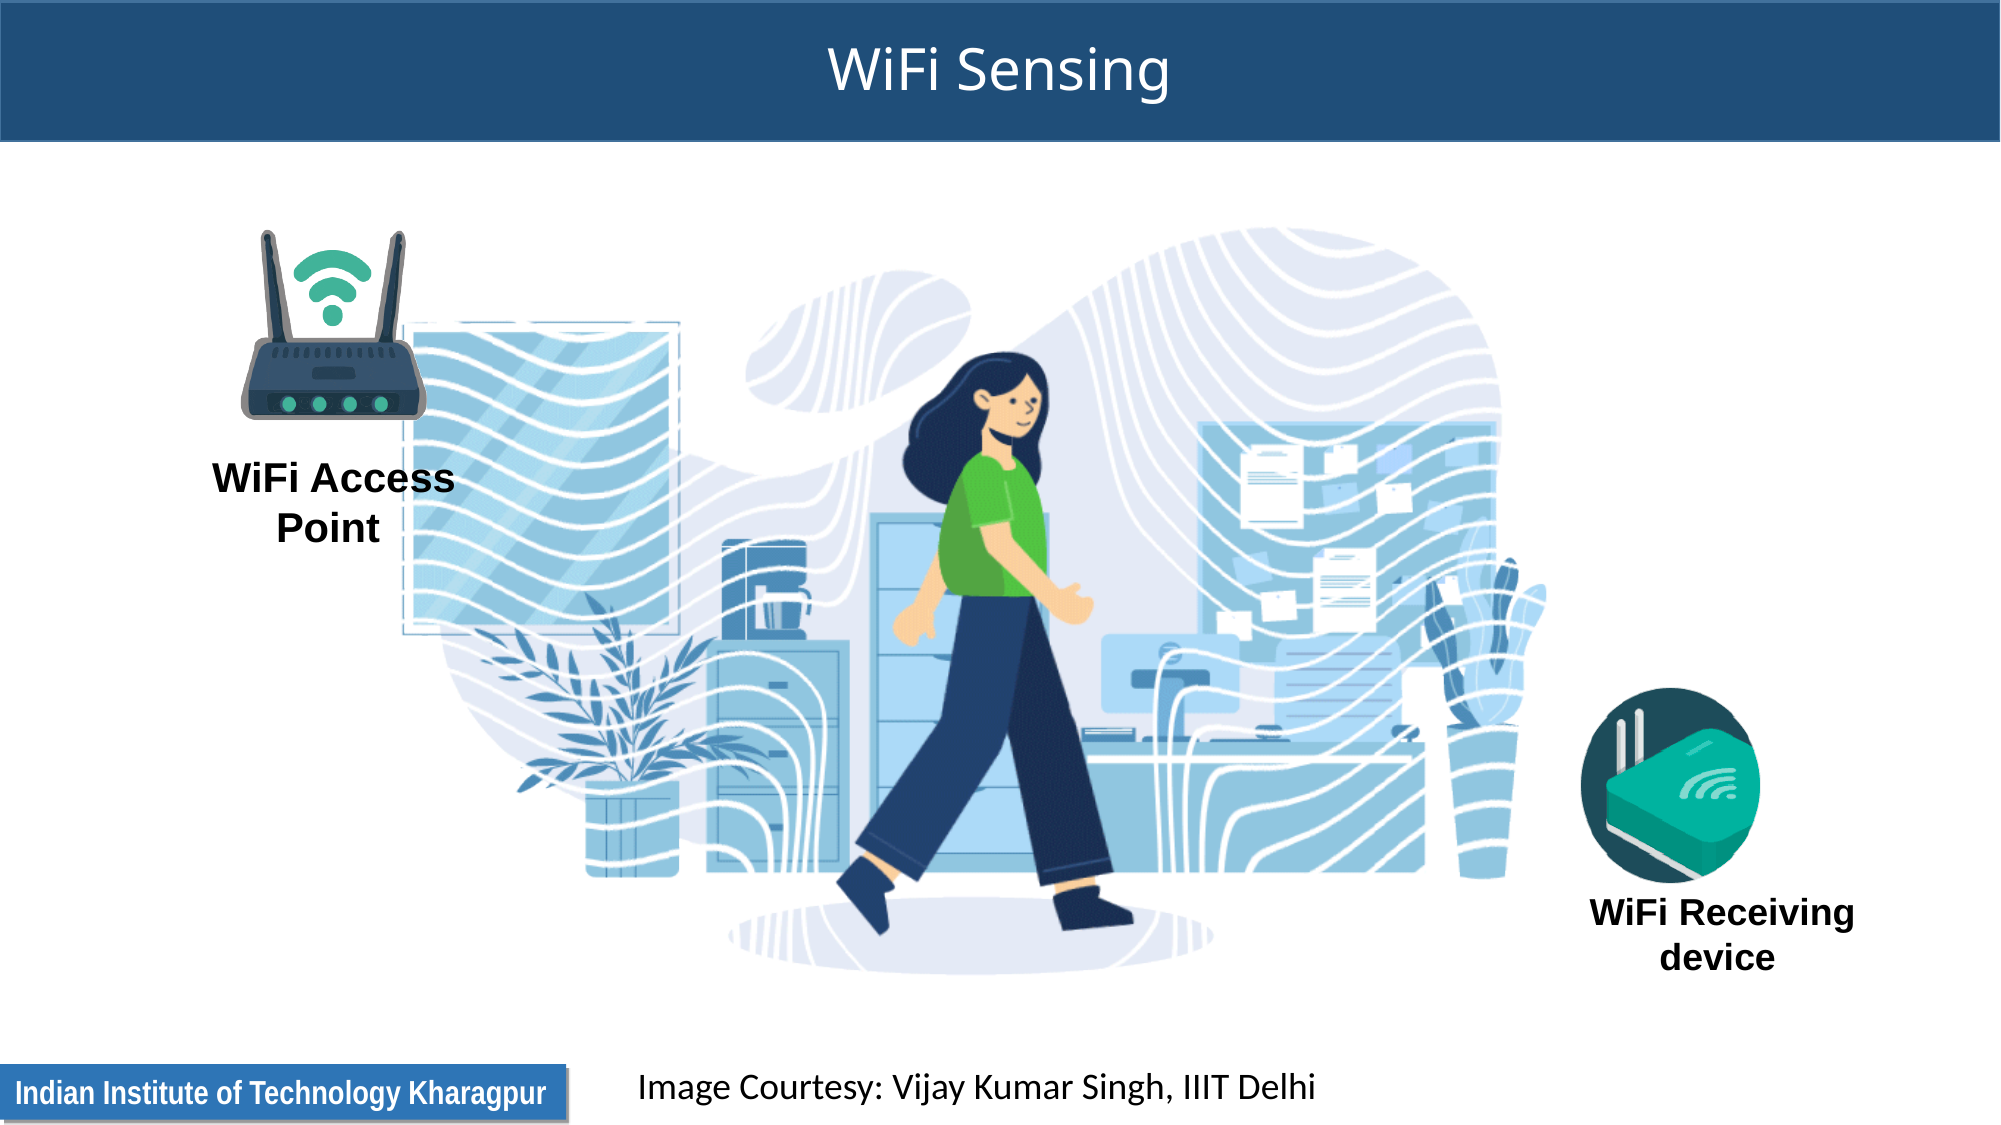

# WiFi Sensing
WiFi Access Point
WiFi Receiving device
Image Courtesy: Vijay Kumar Singh, IIIT Delhi